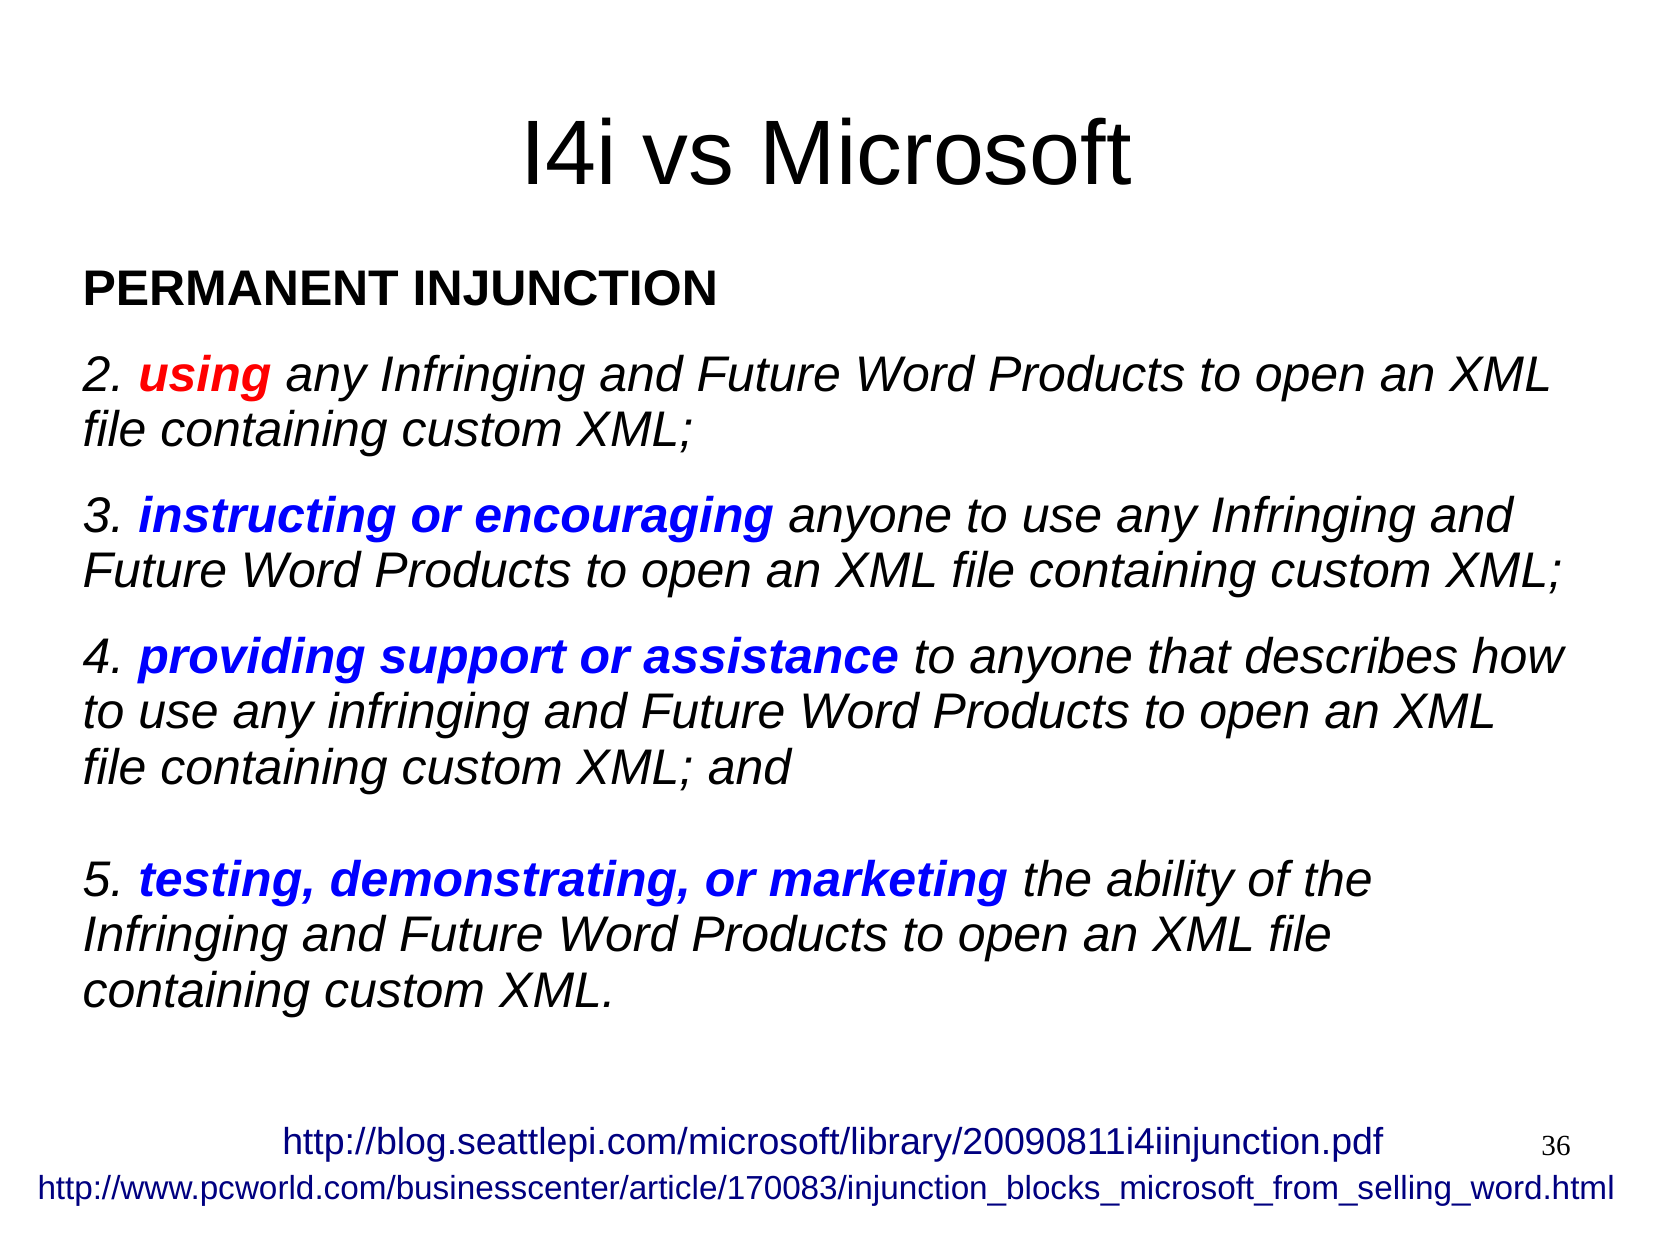

# I4i vs Microsoft
PERMANENT INJUNCTION
2. using any Infringing and Future Word Products to open an XML file containing custom XML;
3. instructing or encouraging anyone to use any Infringing and Future Word Products to open an XML file containing custom XML;
4. providing support or assistance to anyone that describes how to use any infringing and Future Word Products to open an XML file containing custom XML; and
5. testing, demonstrating, or marketing the ability of the Infringing and Future Word Products to open an XML file containing custom XML.
http://blog.seattlepi.com/microsoft/library/20090811i4iinjunction.pdf
36
http://www.pcworld.com/businesscenter/article/170083/injunction_blocks_microsoft_from_selling_word.html